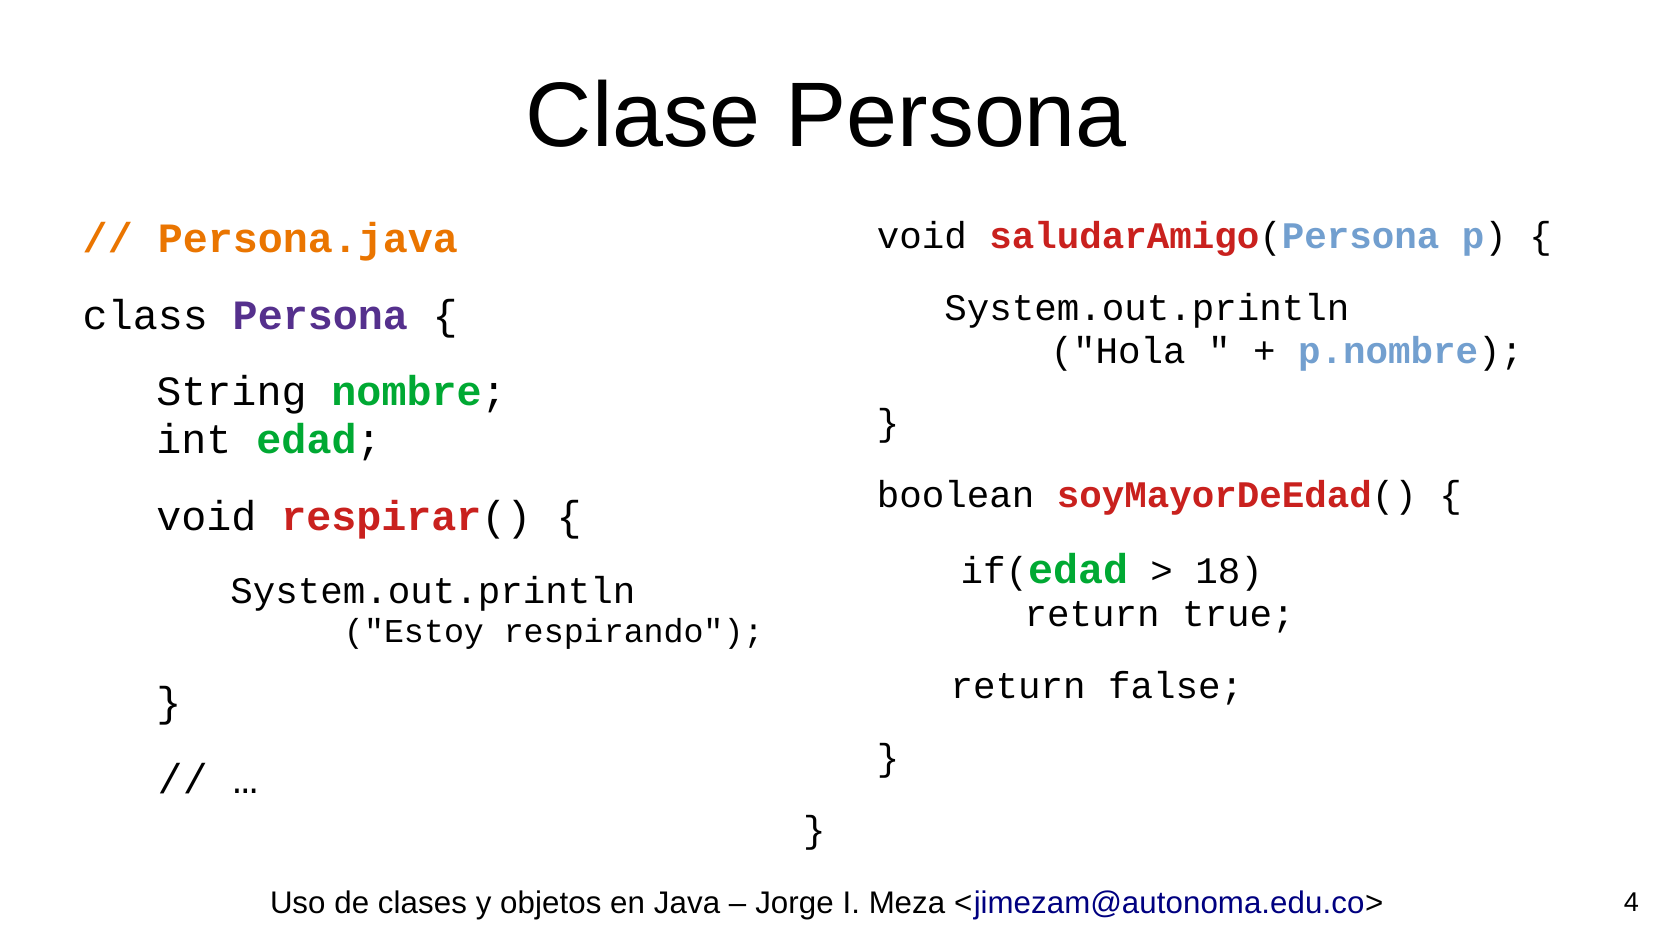

# Clase Persona
// Persona.java
class Persona {
	String nombre;
	int edad;
	void respirar() {
		System.out.println
 			 ("Estoy respirando");
	}
 // …
	void saludarAmigo(Persona p) {
	 System.out.println
 ("Hola " + p.nombre);
	}
	boolean soyMayorDeEdad() {
 if(edad > 18)
 			return true;
		return false;
	}
}